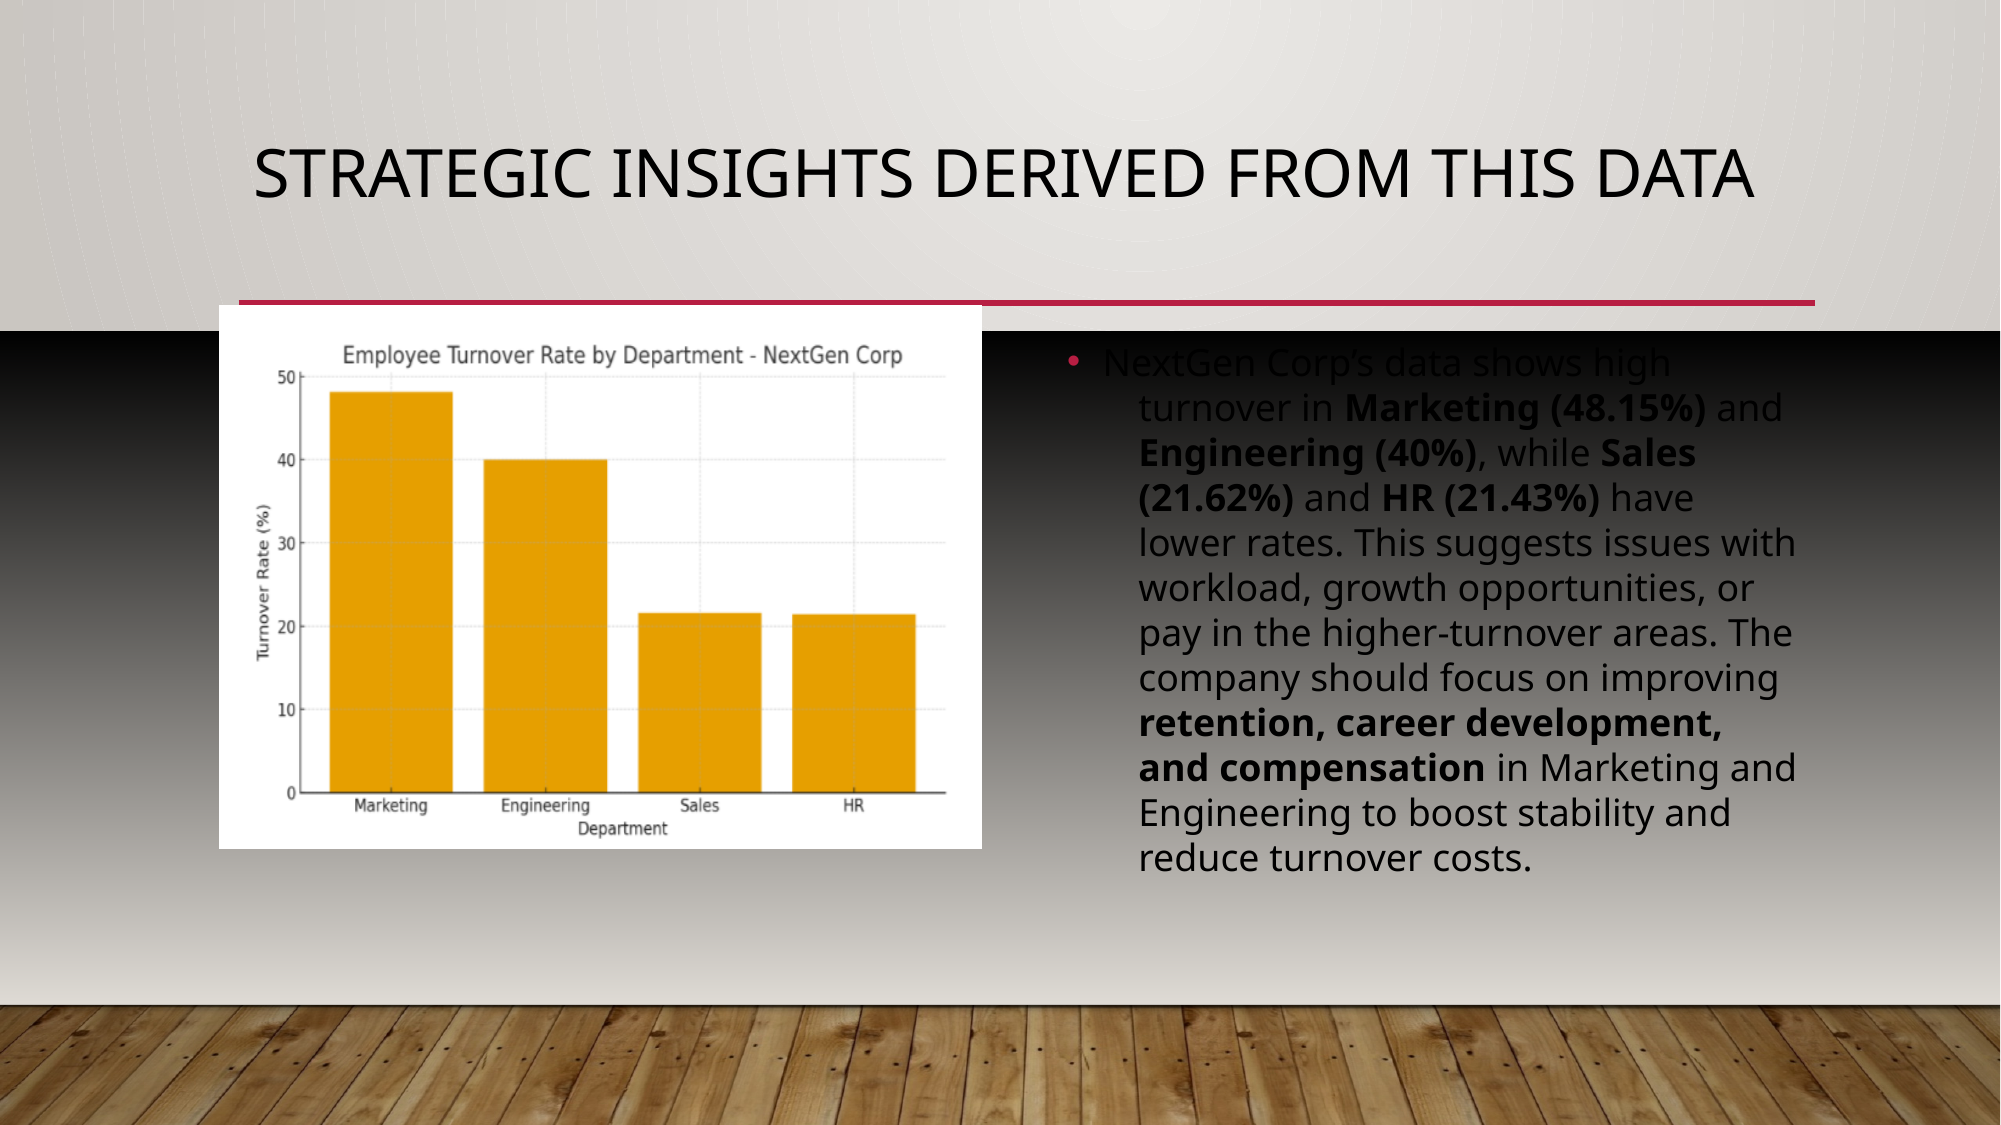

# Strategic insights derived from tHIS data
NextGen Corp’s data shows high turnover in Marketing (48.15%) and Engineering (40%), while Sales (21.62%) and HR (21.43%) have lower rates. This suggests issues with workload, growth opportunities, or pay in the higher-turnover areas. The company should focus on improving retention, career development, and compensation in Marketing and Engineering to boost stability and reduce turnover costs.